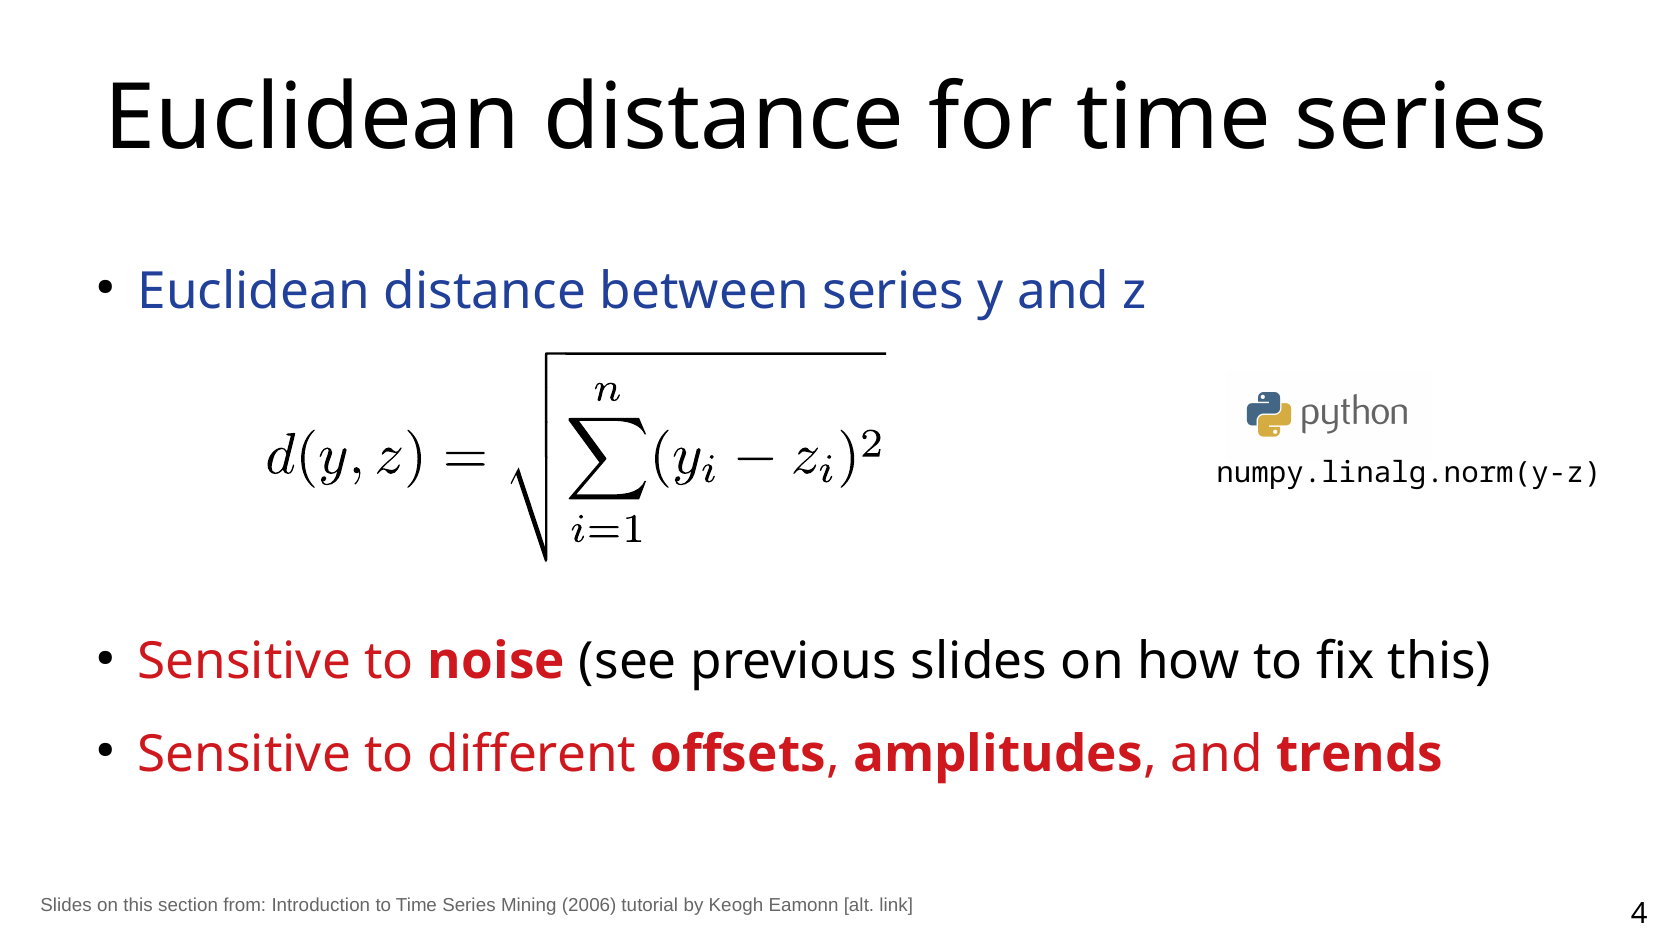

# Euclidean distance for time series
Euclidean distance between series y and z
Sensitive to noise (see previous slides on how to fix this)
Sensitive to different offsets, amplitudes, and trends
numpy.linalg.norm(y-z)
Slides on this section from: Introduction to Time Series Mining (2006) tutorial by Keogh Eamonn [alt. link]
4